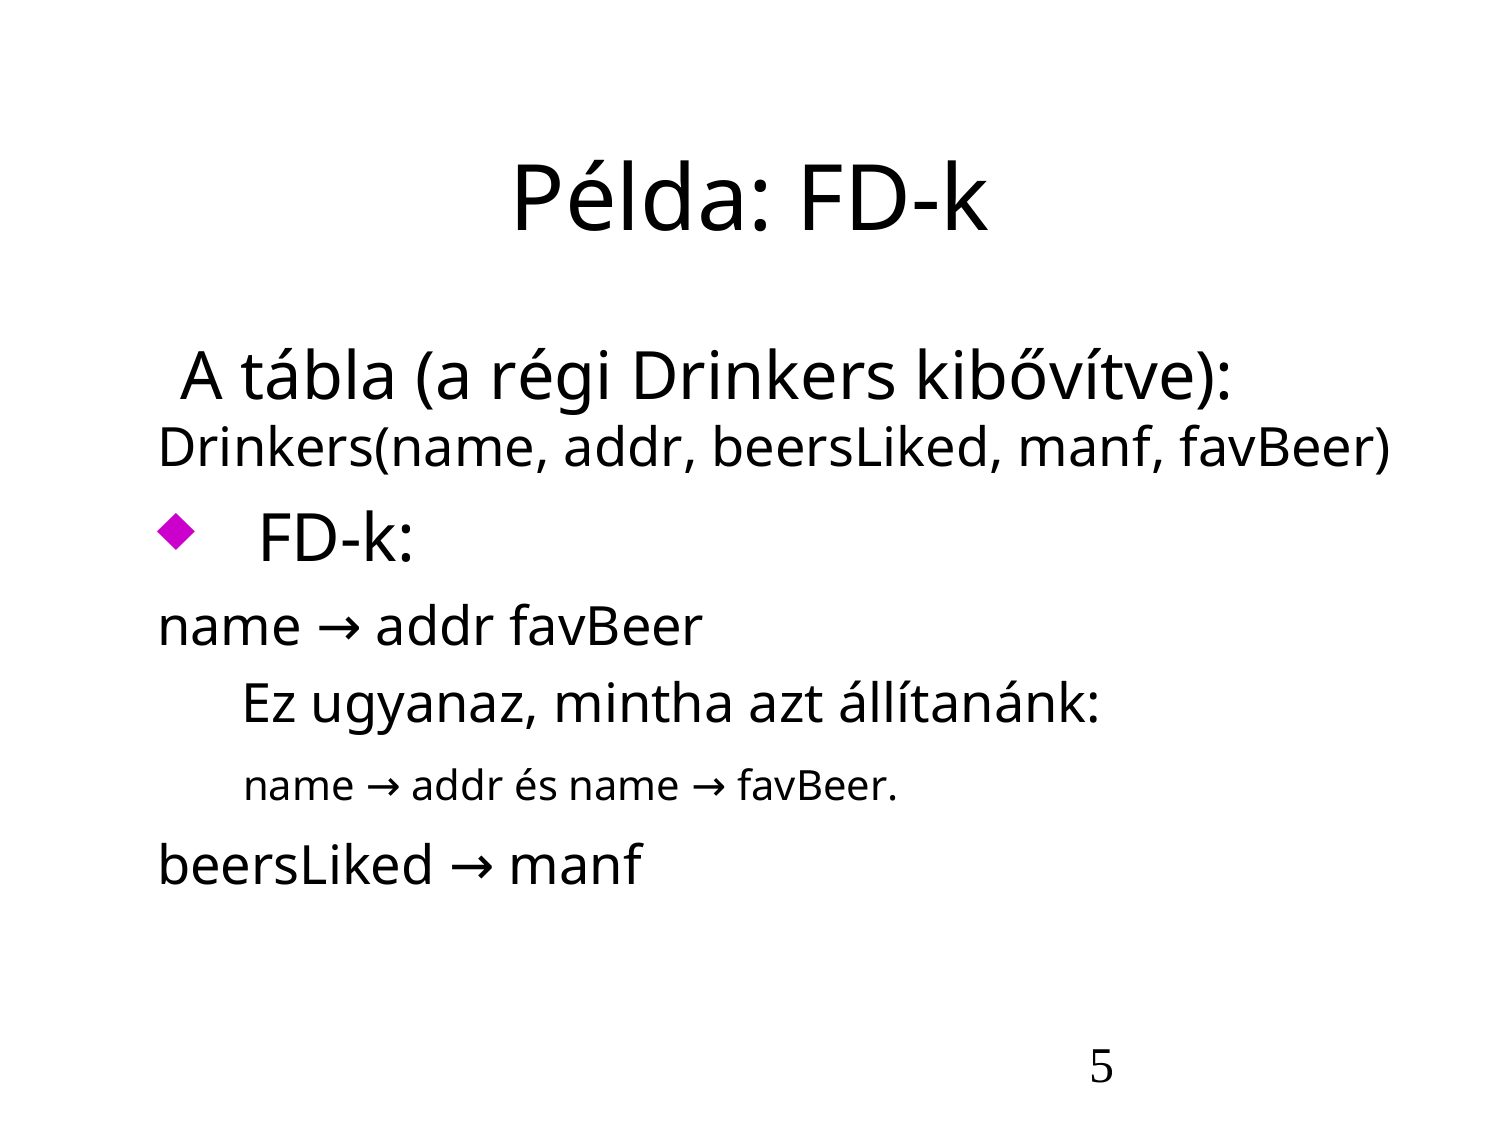

# Példa: FD-k
A tábla (a régi Drinkers kibővítve):
Drinkers(name, addr, beersLiked, manf, favBeer)
FD-k:
name → addr favBeer
 Ez ugyanaz, mintha azt állítanánk:
 name → addr és name → favBeer.
beersLiked → manf
5